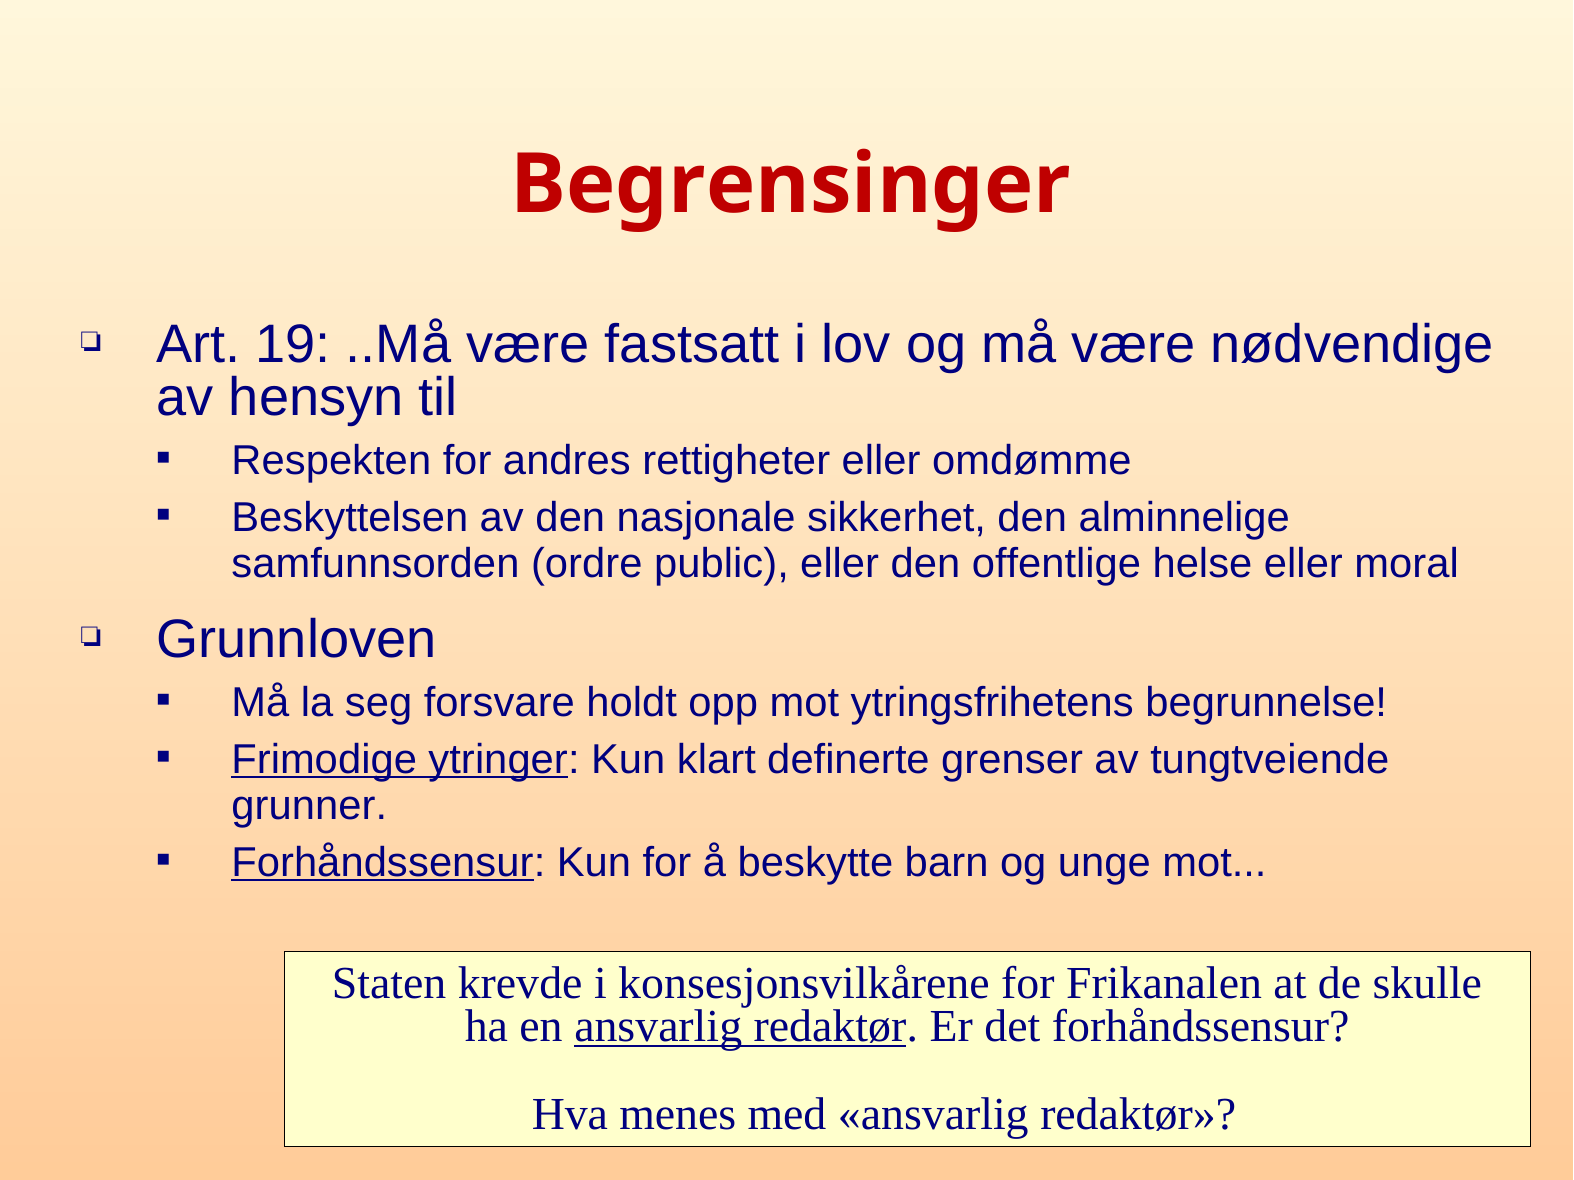

# Begrensinger
Art. 19: ..Må være fastsatt i lov og må være nødvendige av hensyn til
Respekten for andres rettigheter eller omdømme
Beskyttelsen av den nasjonale sikkerhet, den alminnelige samfunnsorden (ordre public), eller den offentlige helse eller moral
Grunnloven
Må la seg forsvare holdt opp mot ytringsfrihetens begrunnelse!
Frimodige ytringer: Kun klart definerte grenser av tungtveiende grunner.
Forhåndssensur: Kun for å beskytte barn og unge mot...
Staten krevde i konsesjonsvilkårene for Frikanalen at de skulle
ha en ansvarlig redaktør. Er det forhåndssensur?
Hva menes med «ansvarlig redaktør»?